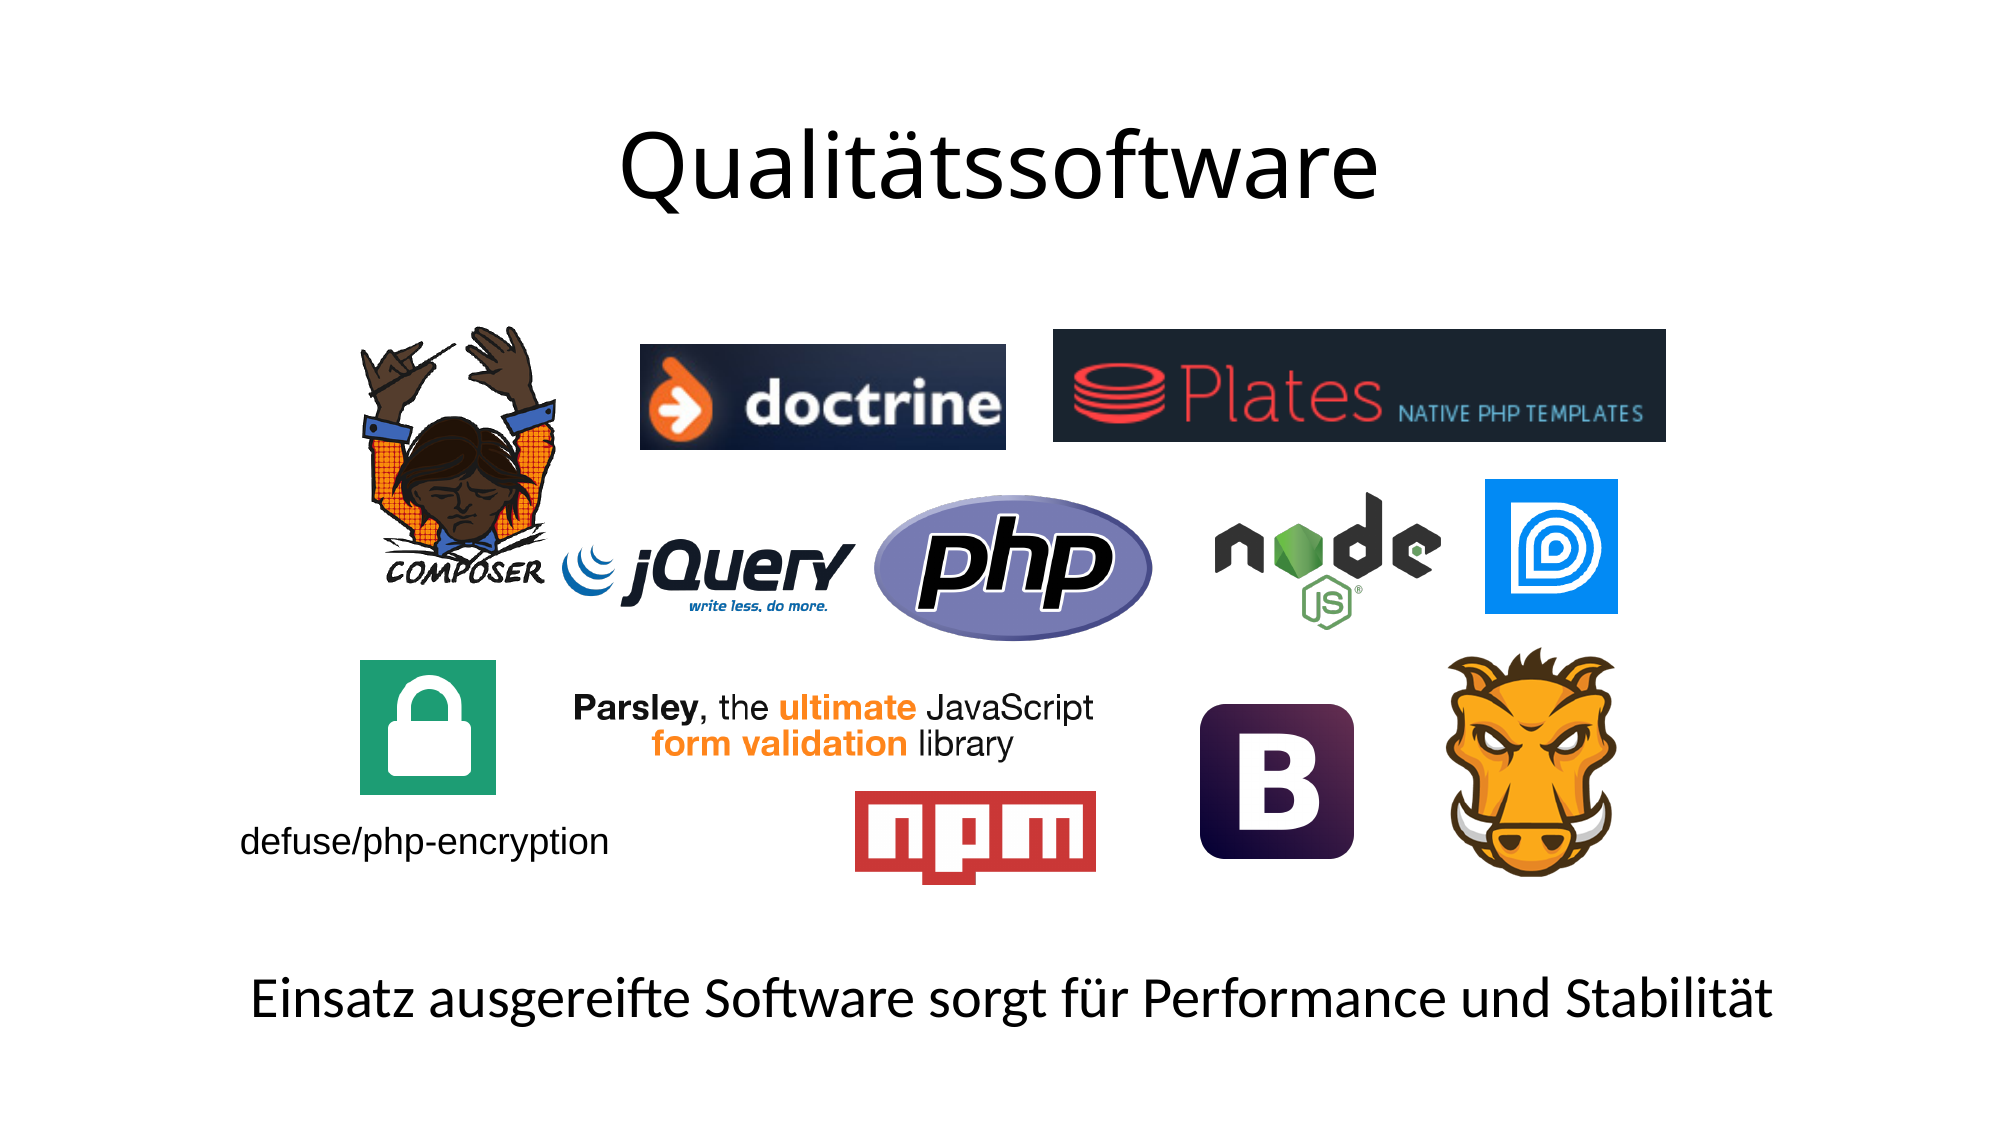

# Qualitätssoftware
defuse/php-encryption
Einsatz ausgereifte Software sorgt für Performance und Stabilität